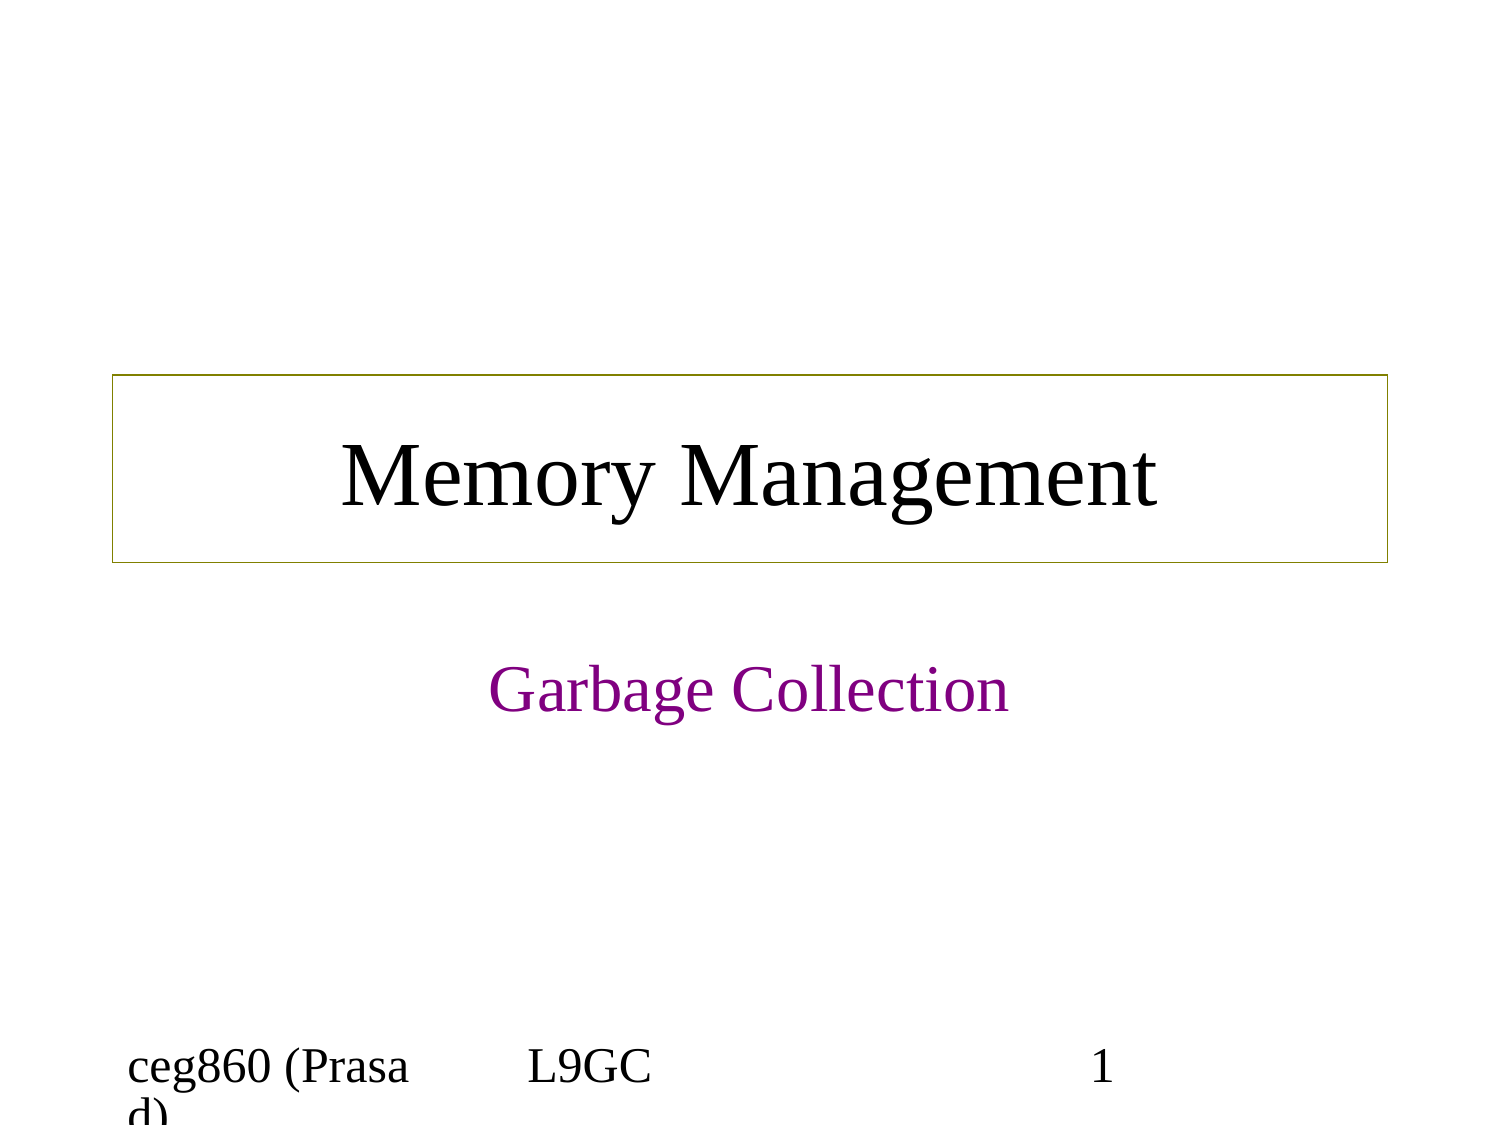

# Memory Management
Garbage Collection
ceg860 (Prasad)
L9GC
1